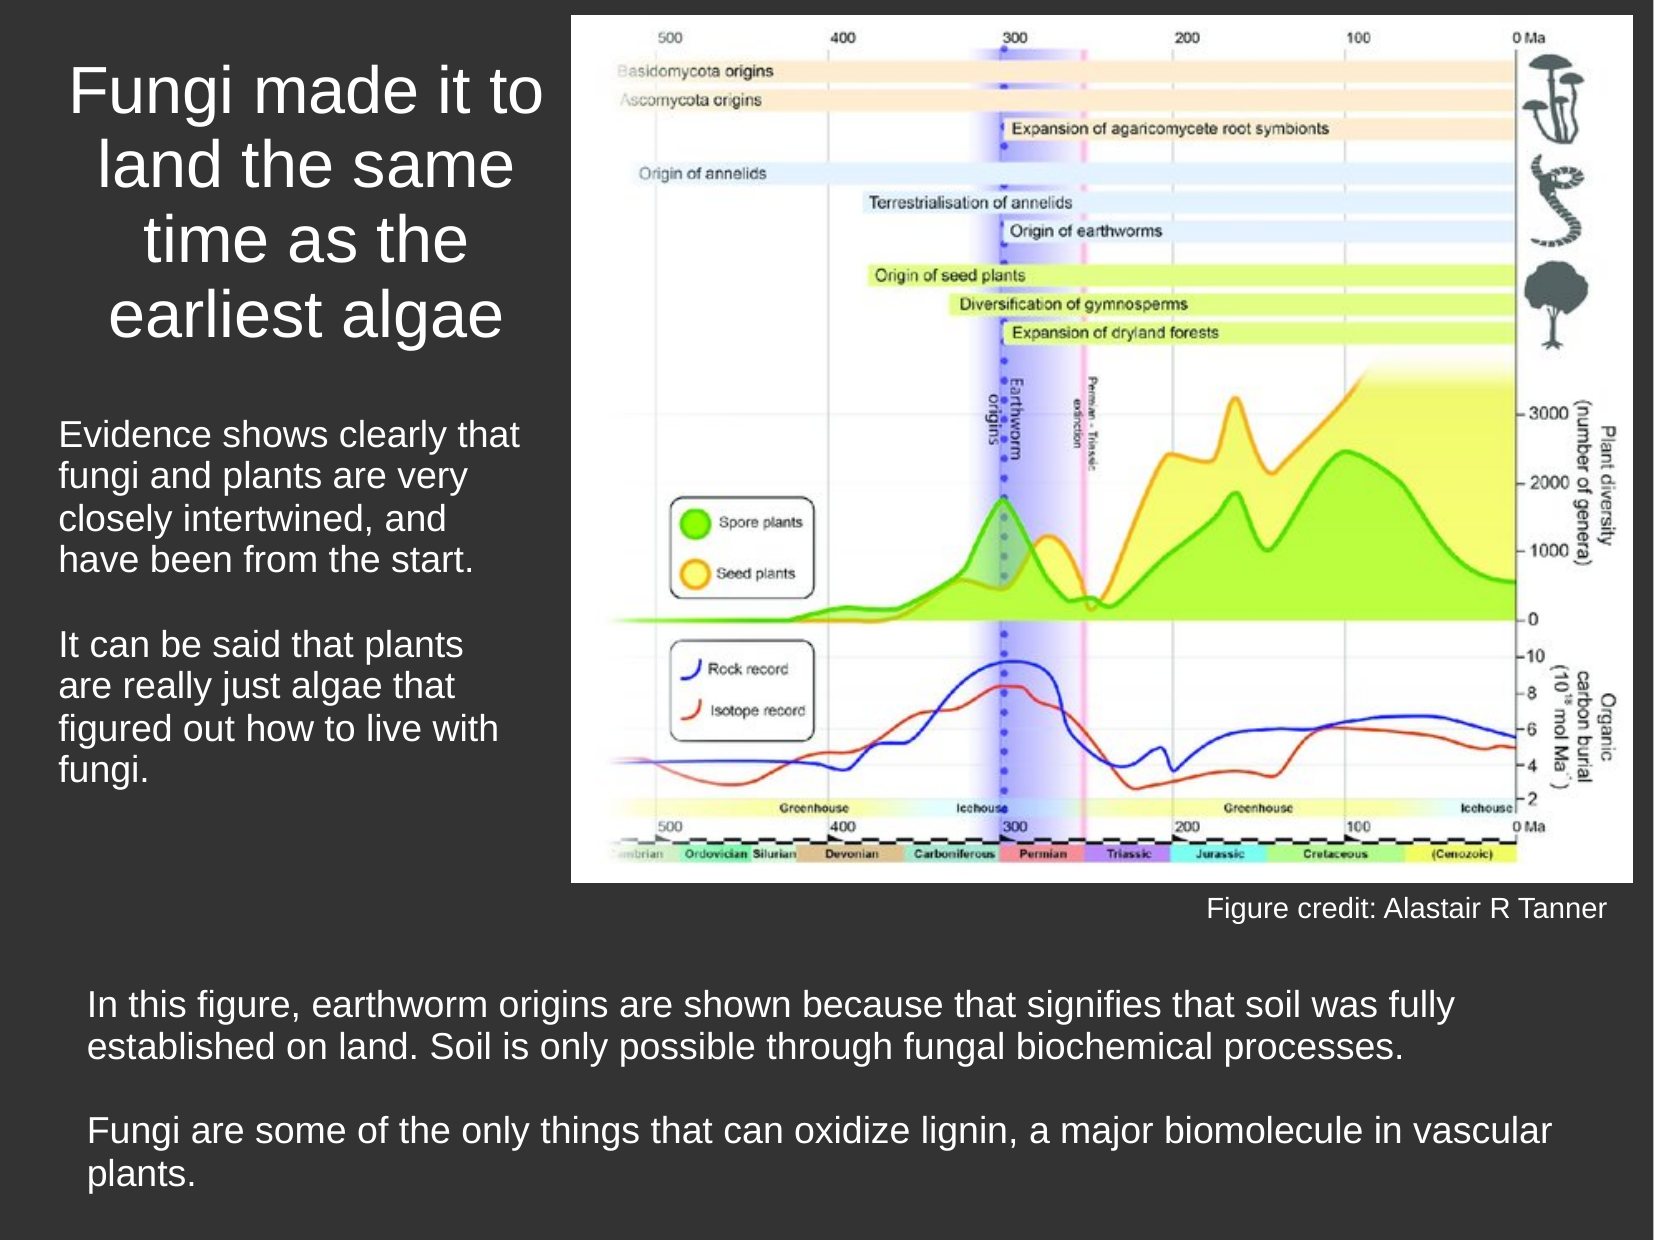

# Fungi made it to land the same time as the earliest algae
Evidence shows clearly that fungi and plants are very closely intertwined, and have been from the start.
It can be said that plants are really just algae that figured out how to live with fungi.
Figure credit: Alastair R Tanner
In this figure, earthworm origins are shown because that signifies that soil was fully established on land. Soil is only possible through fungal biochemical processes.
Fungi are some of the only things that can oxidize lignin, a major biomolecule in vascular plants.